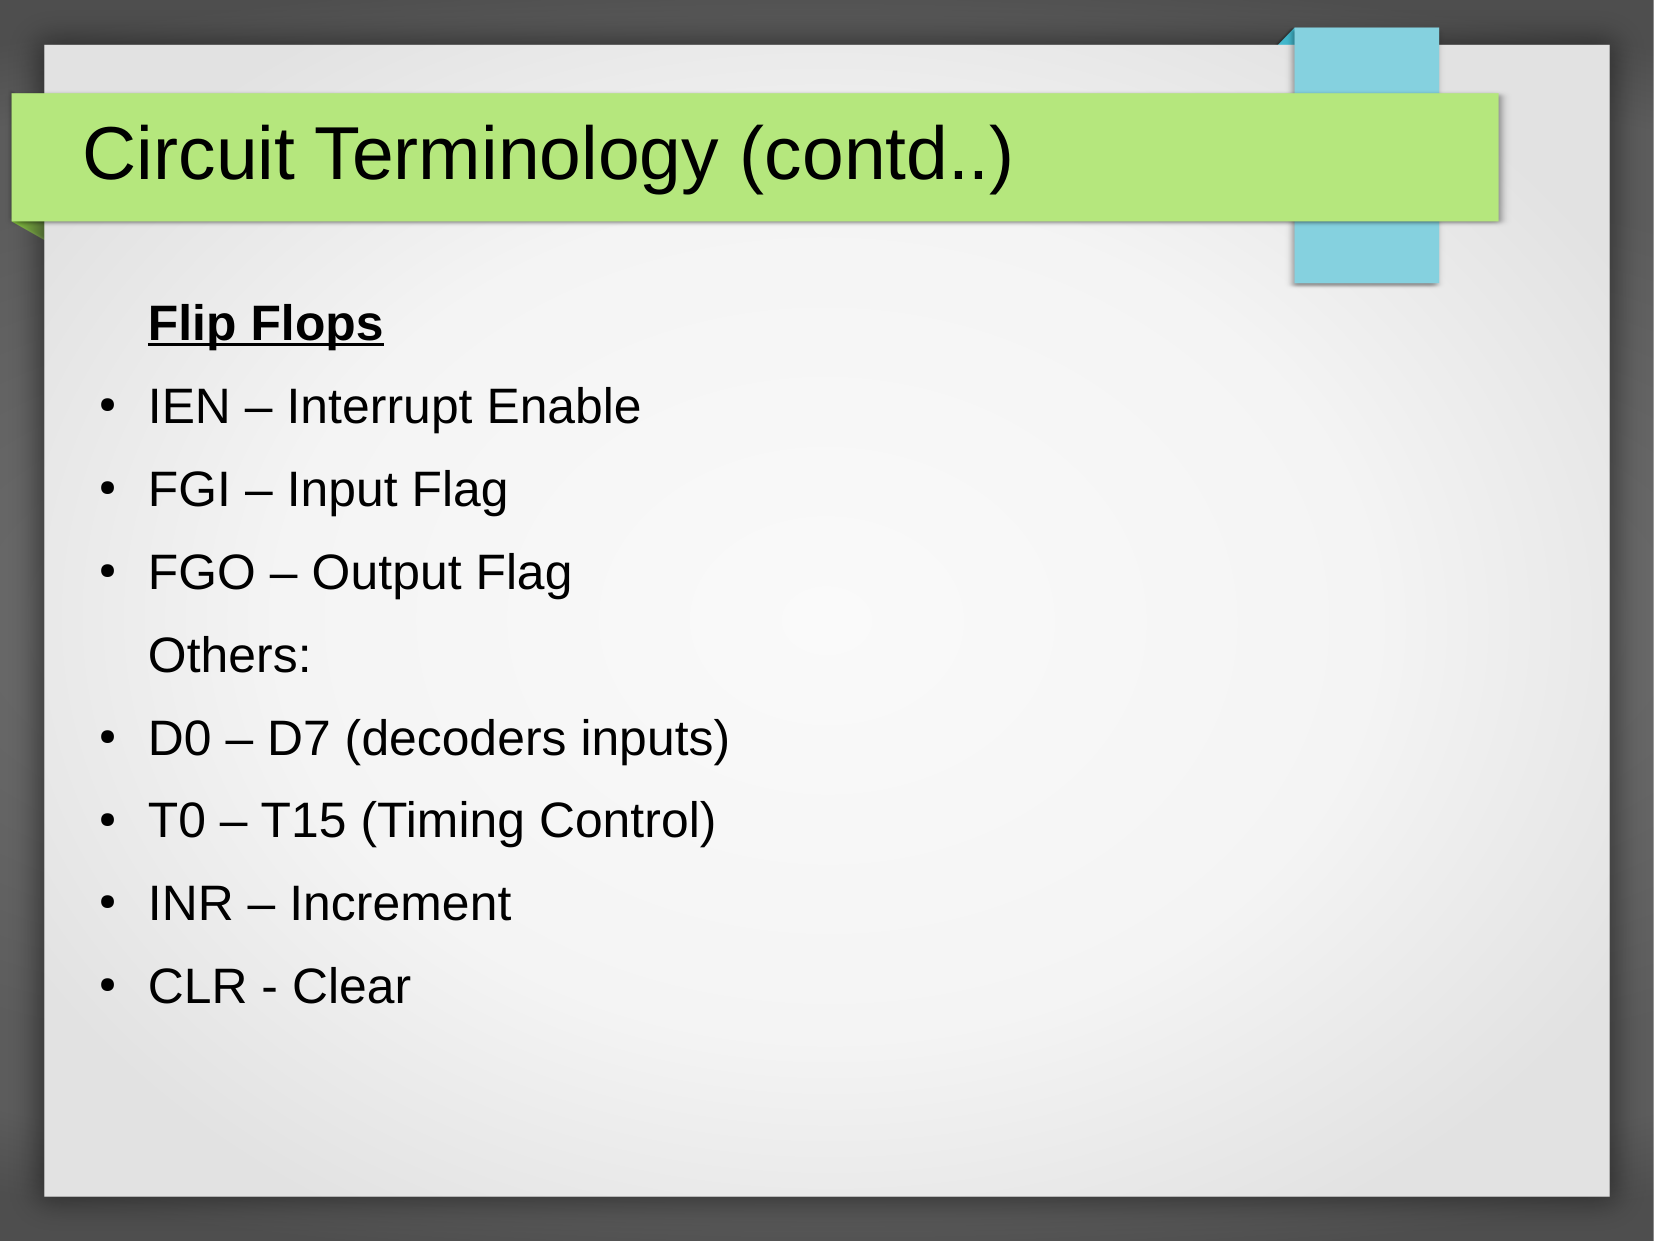

# Circuit Terminology (contd..)
Flip Flops
IEN – Interrupt Enable
FGI – Input Flag
FGO – Output Flag
Others:
D0 – D7 (decoders inputs)
T0 – T15 (Timing Control)
INR – Increment
CLR - Clear